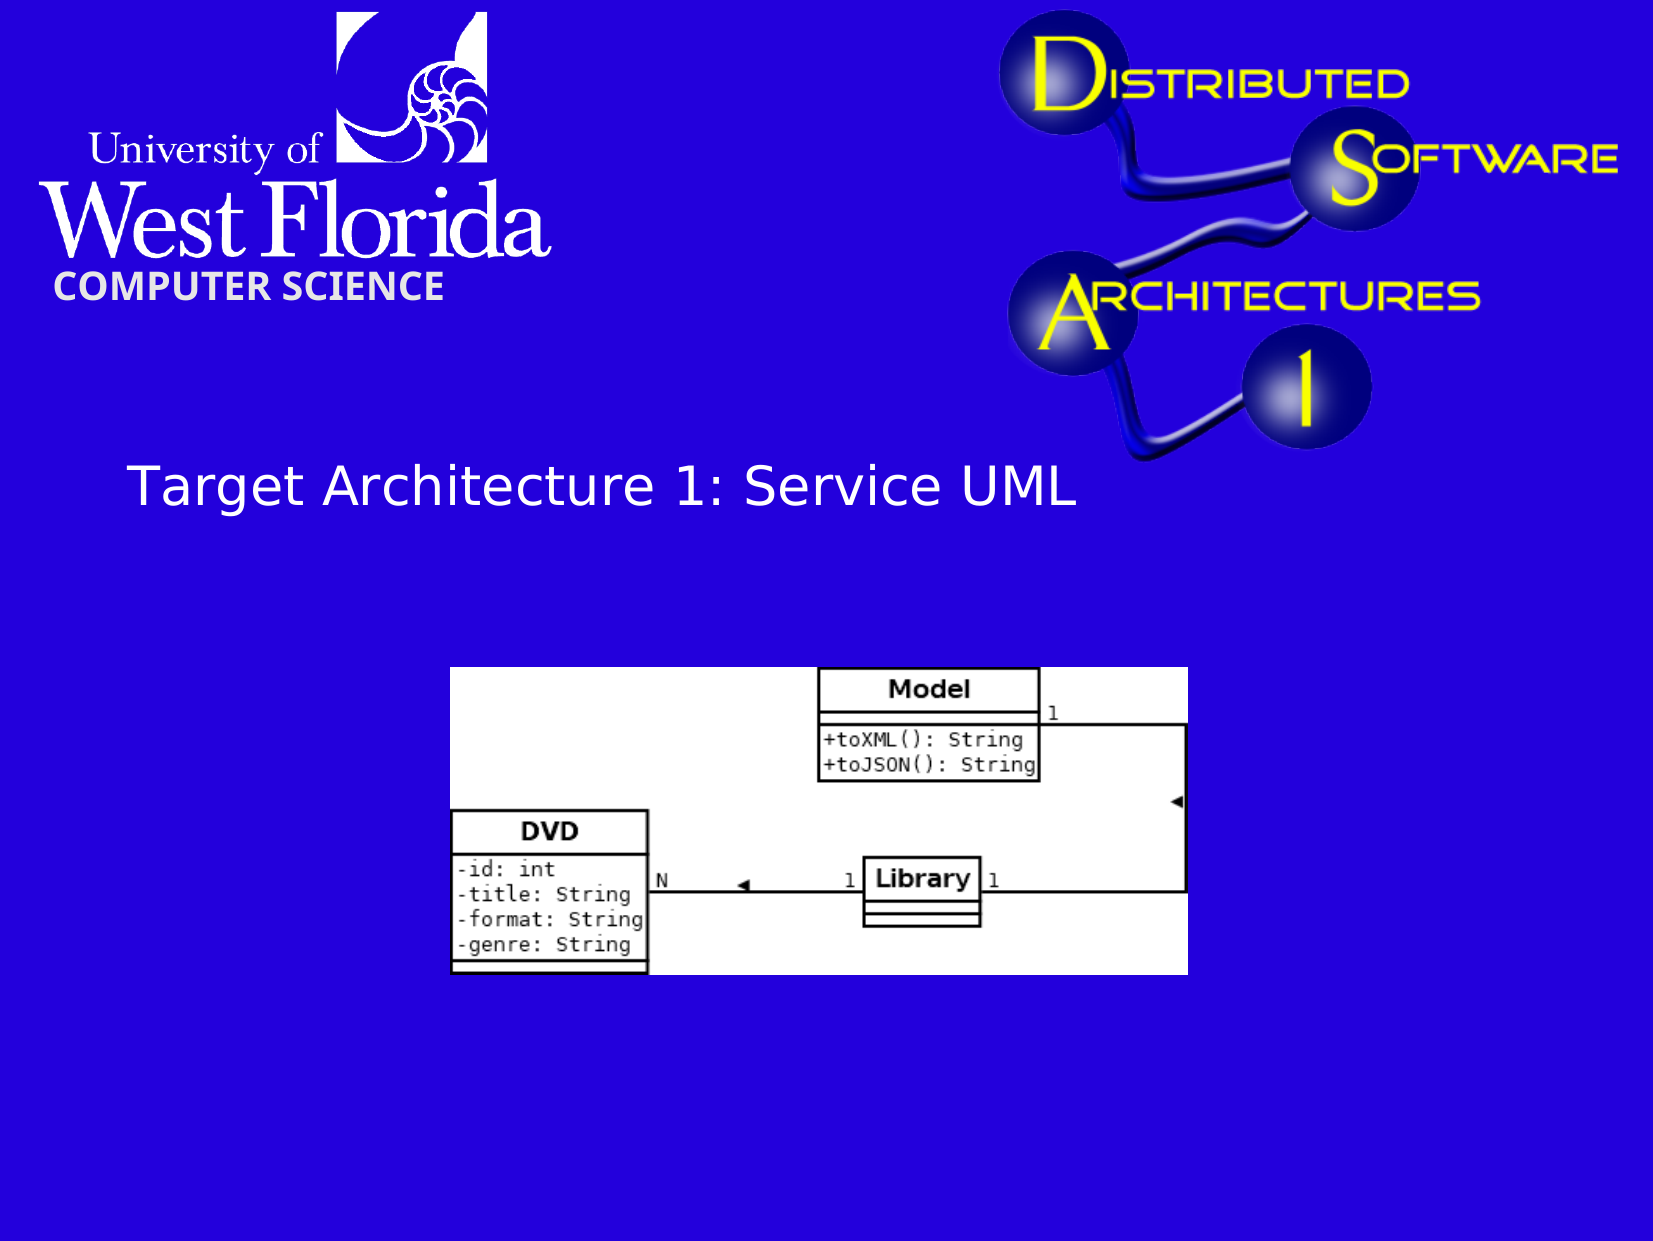

COMPUTER SCIENCE
Target Architecture 1: Service UML